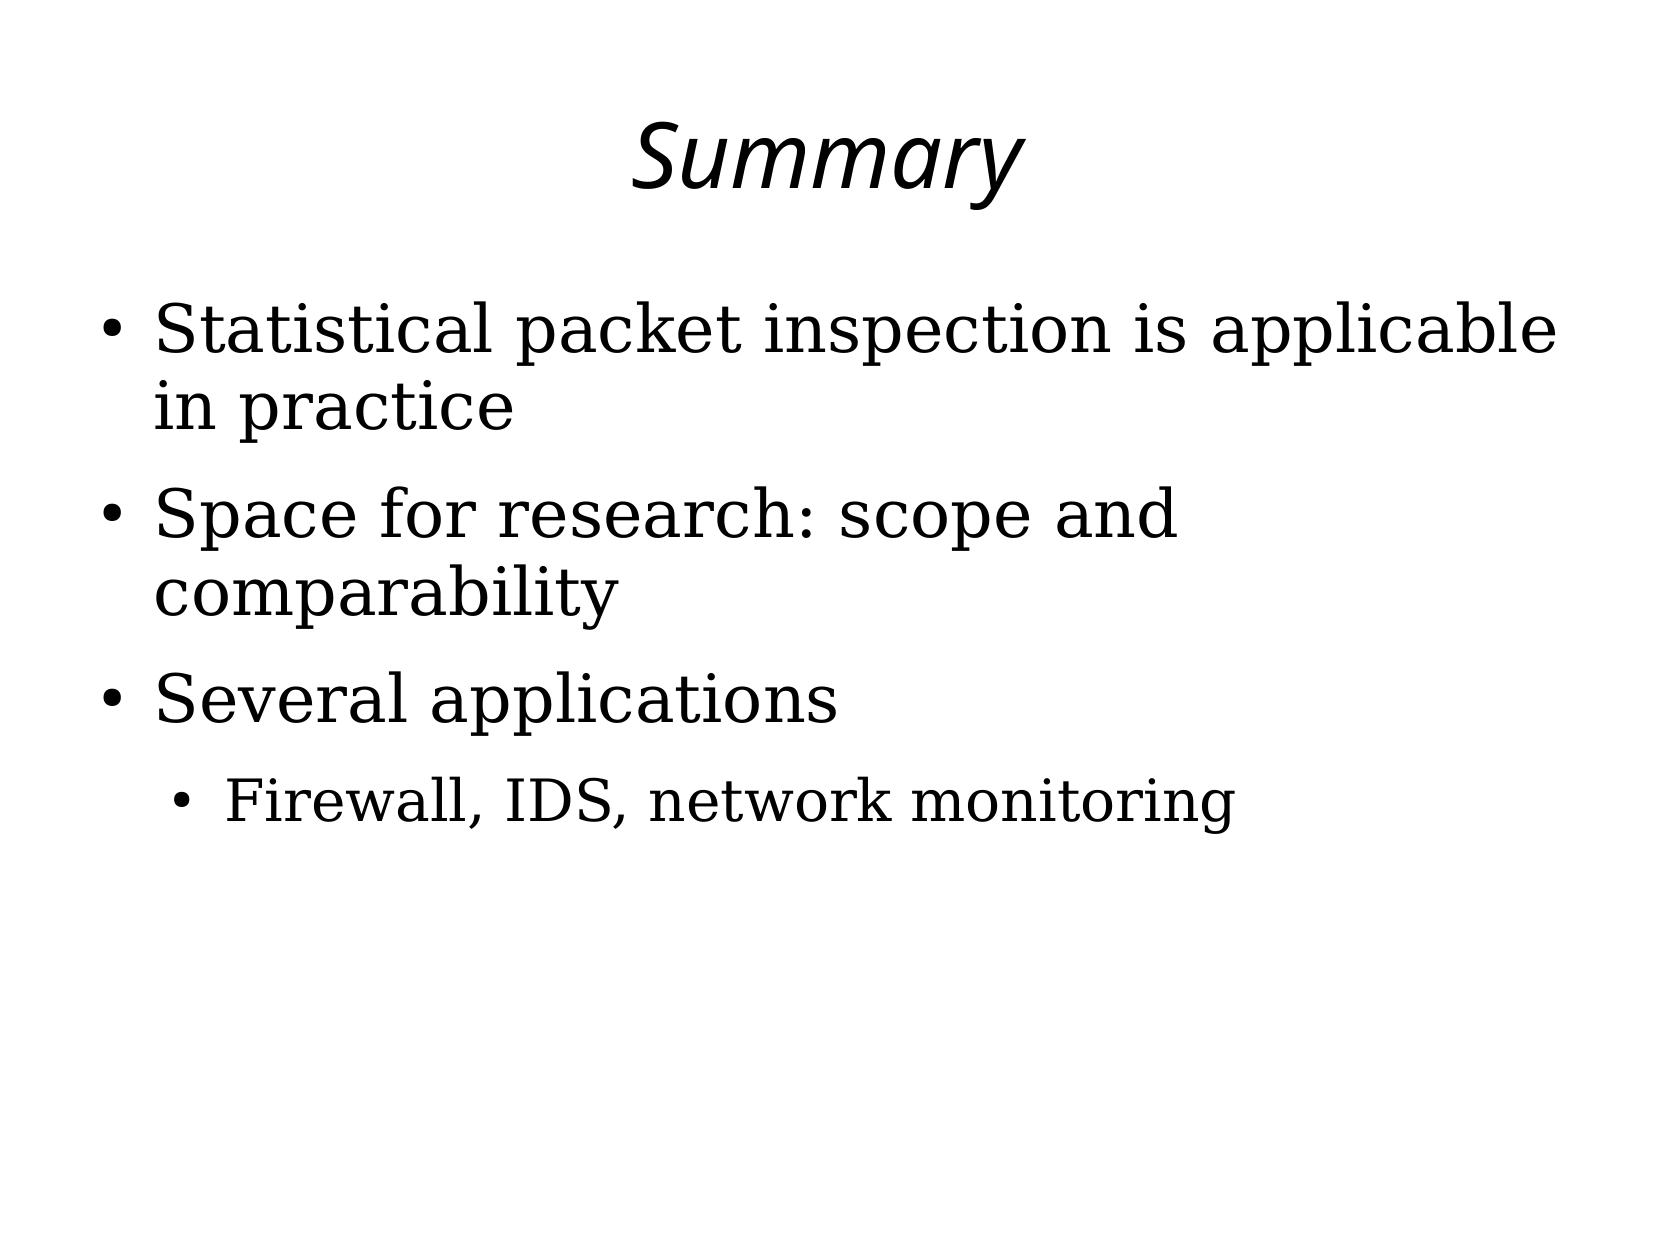

# Summary
Statistical packet inspection is applicable in practice
Space for research: scope and comparability
Several applications
Firewall, IDS, network monitoring